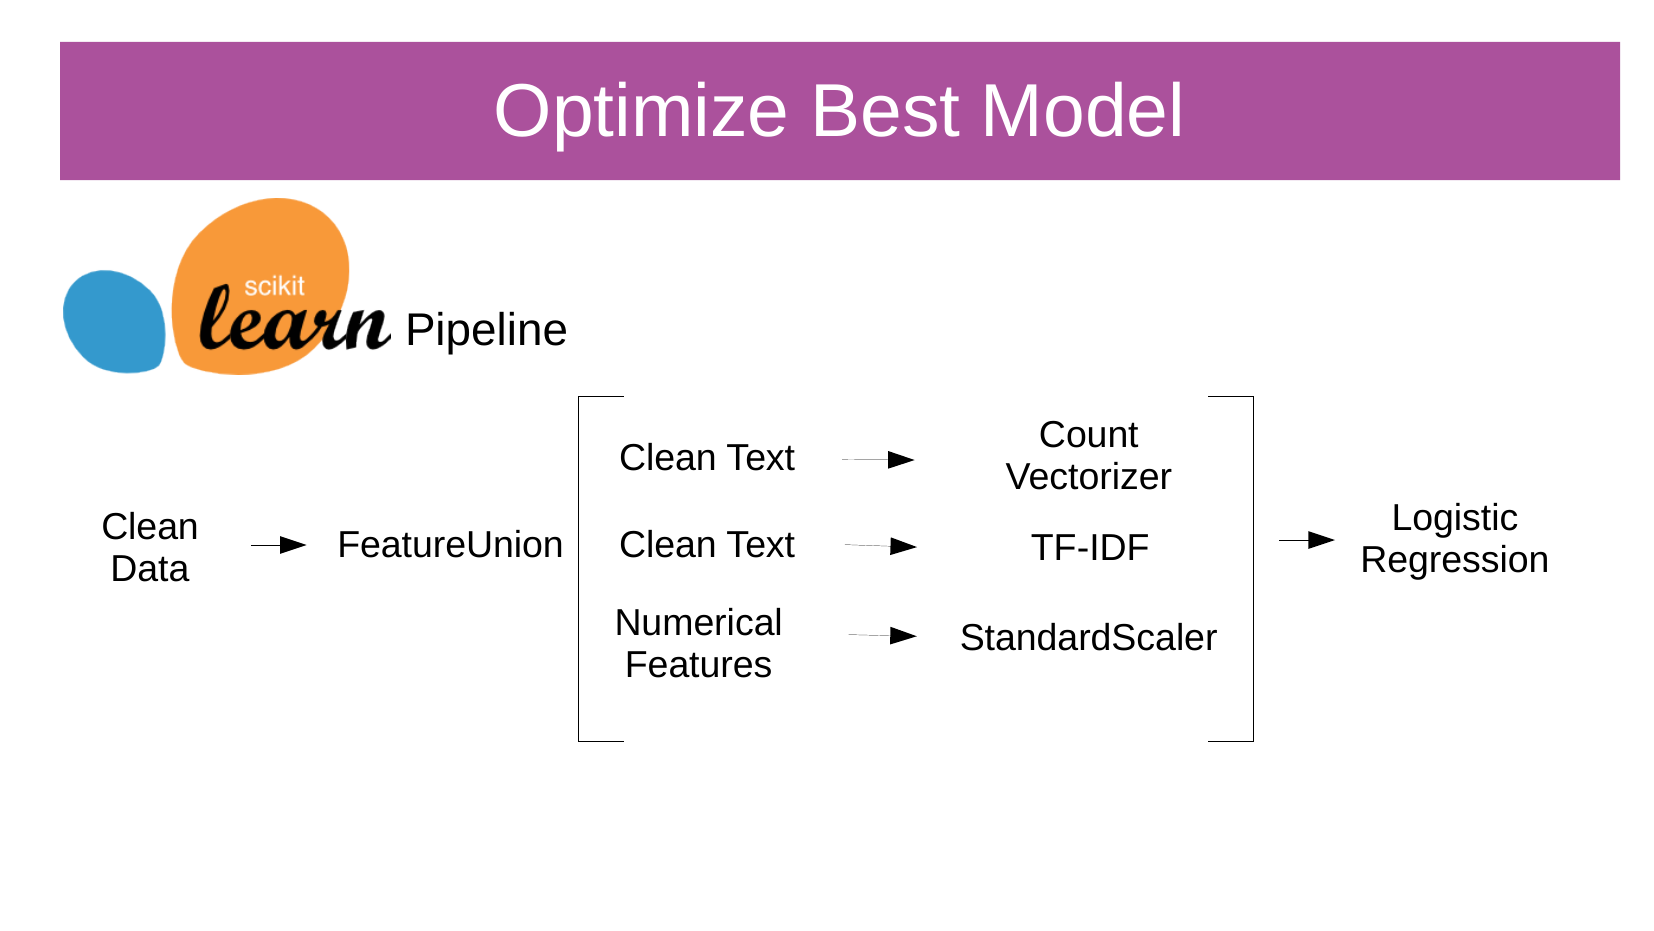

# Optimize Best Model
Pipeline
Count
Vectorizer
Clean Text
Logistic
Regression
Clean
Data
FeatureUnion
Clean Text
TF-IDF
Numerical Features
StandardScaler